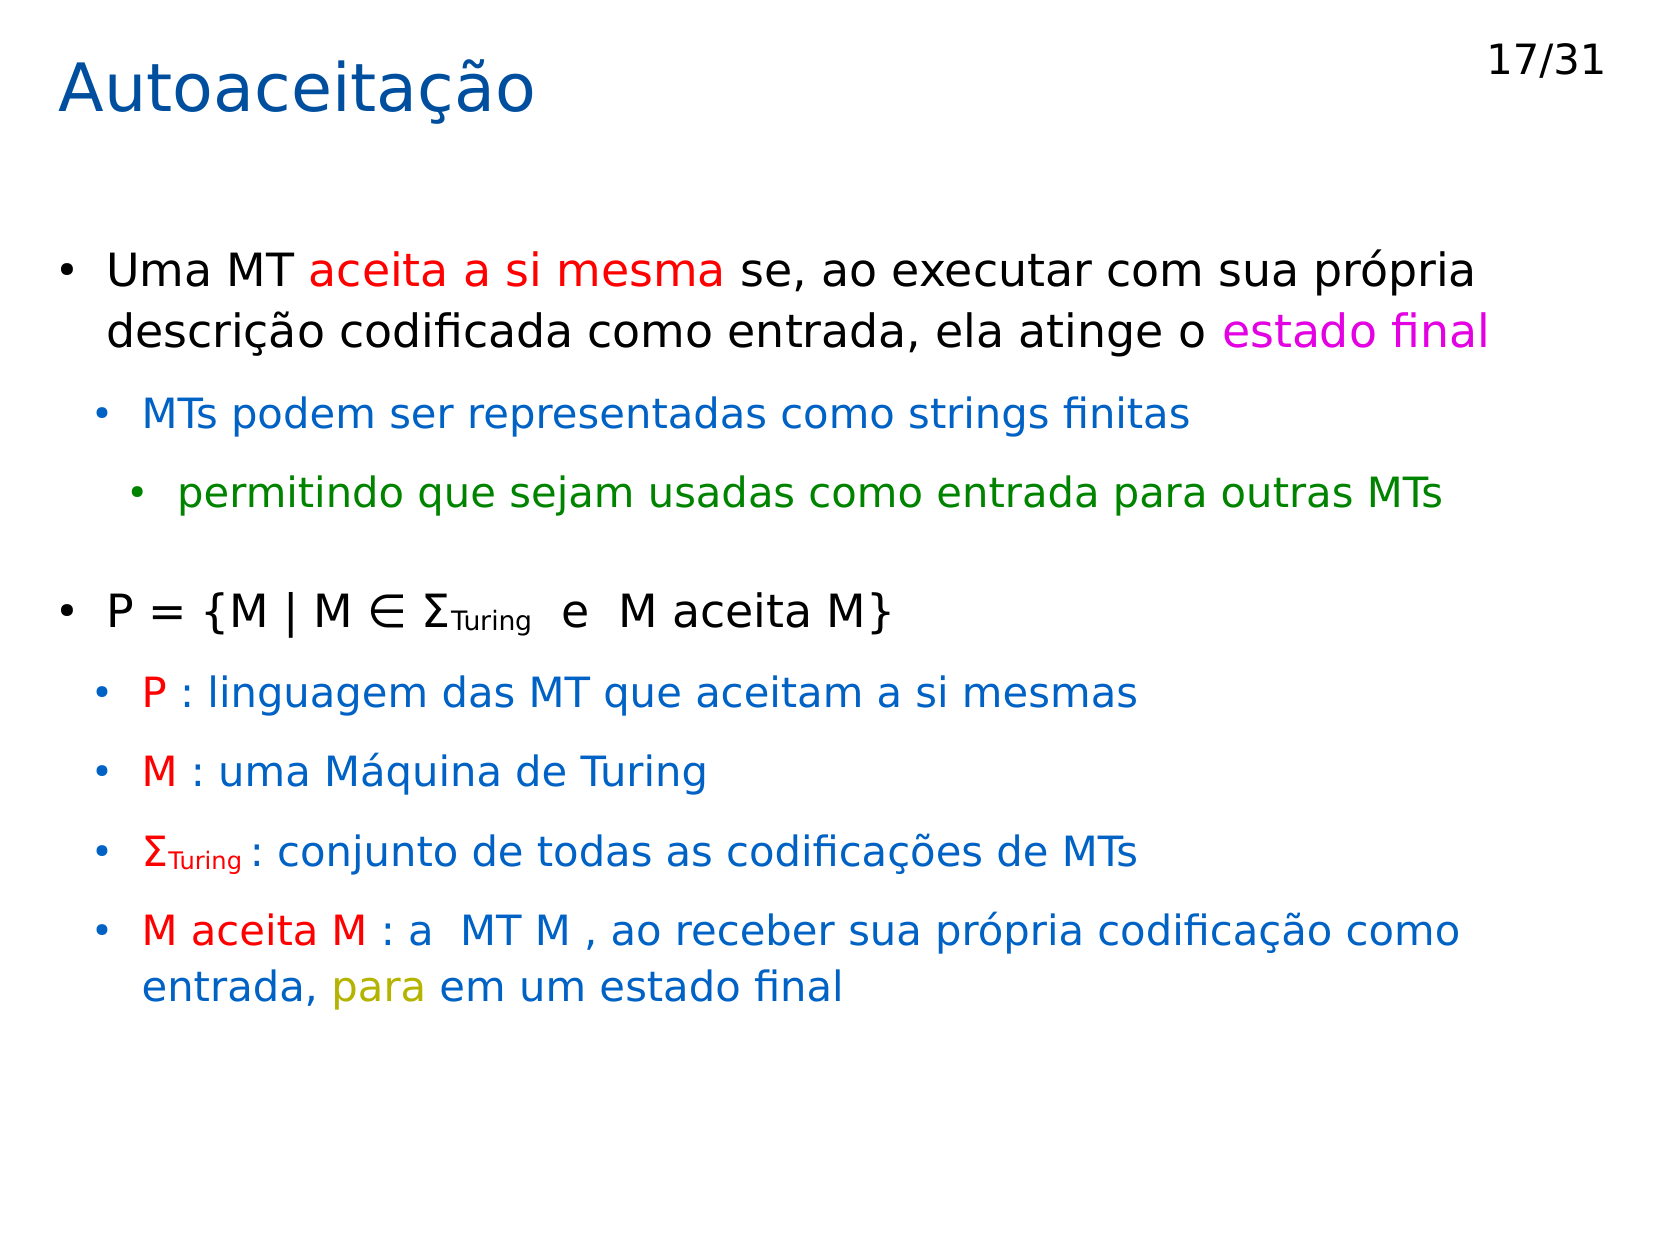

# Autoaceitação
17
Uma MT aceita a si mesma se, ao executar com sua própria descrição codificada como entrada, ela atinge o estado final
MTs podem ser representadas como strings finitas
permitindo que sejam usadas como entrada para outras MTs
P = {M | M ∈ ΣTuring e M aceita M}
P : linguagem das MT que aceitam a si mesmas
M : uma Máquina de Turing
ΣTuring : conjunto de todas as codificações de MTs
M aceita M : a MT M , ao receber sua própria codificação como entrada, para em um estado final